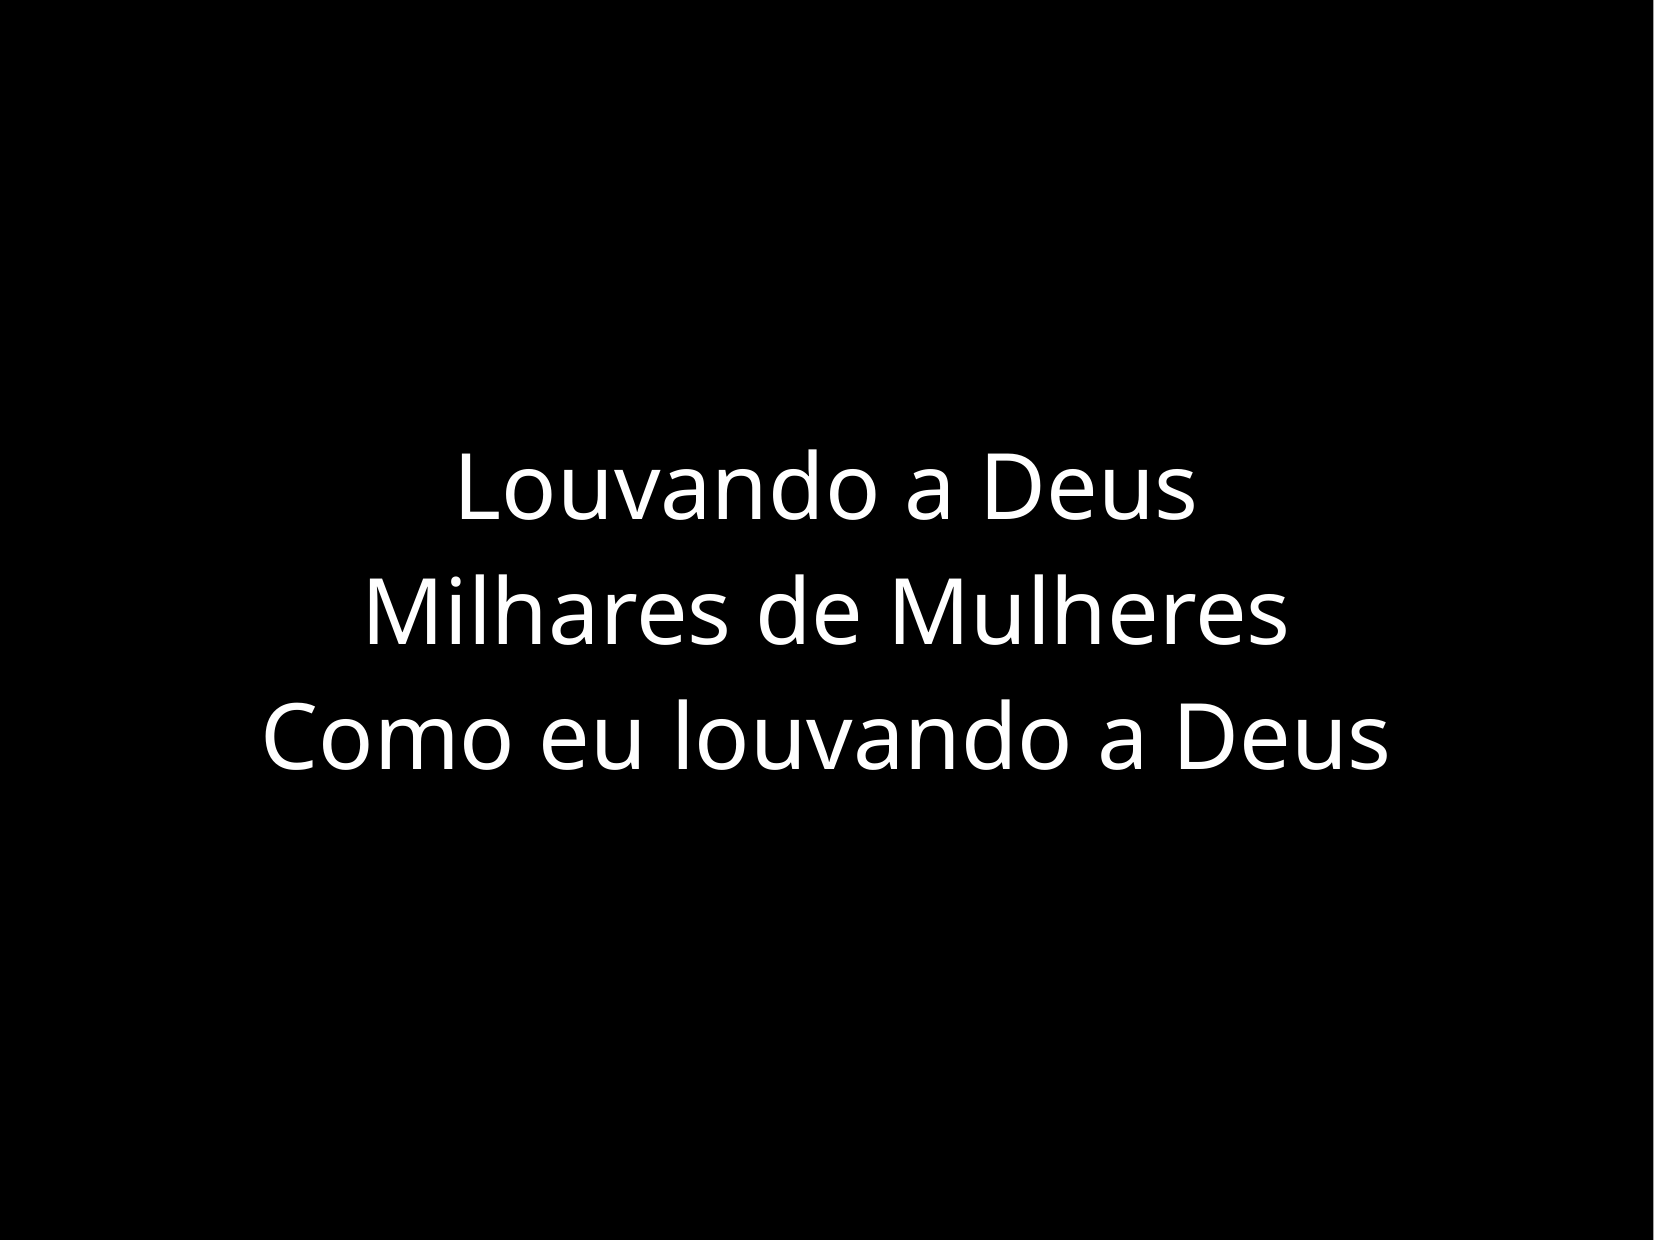

# Louvando a Deus Milhares de Mulheres Como eu louvando a Deus